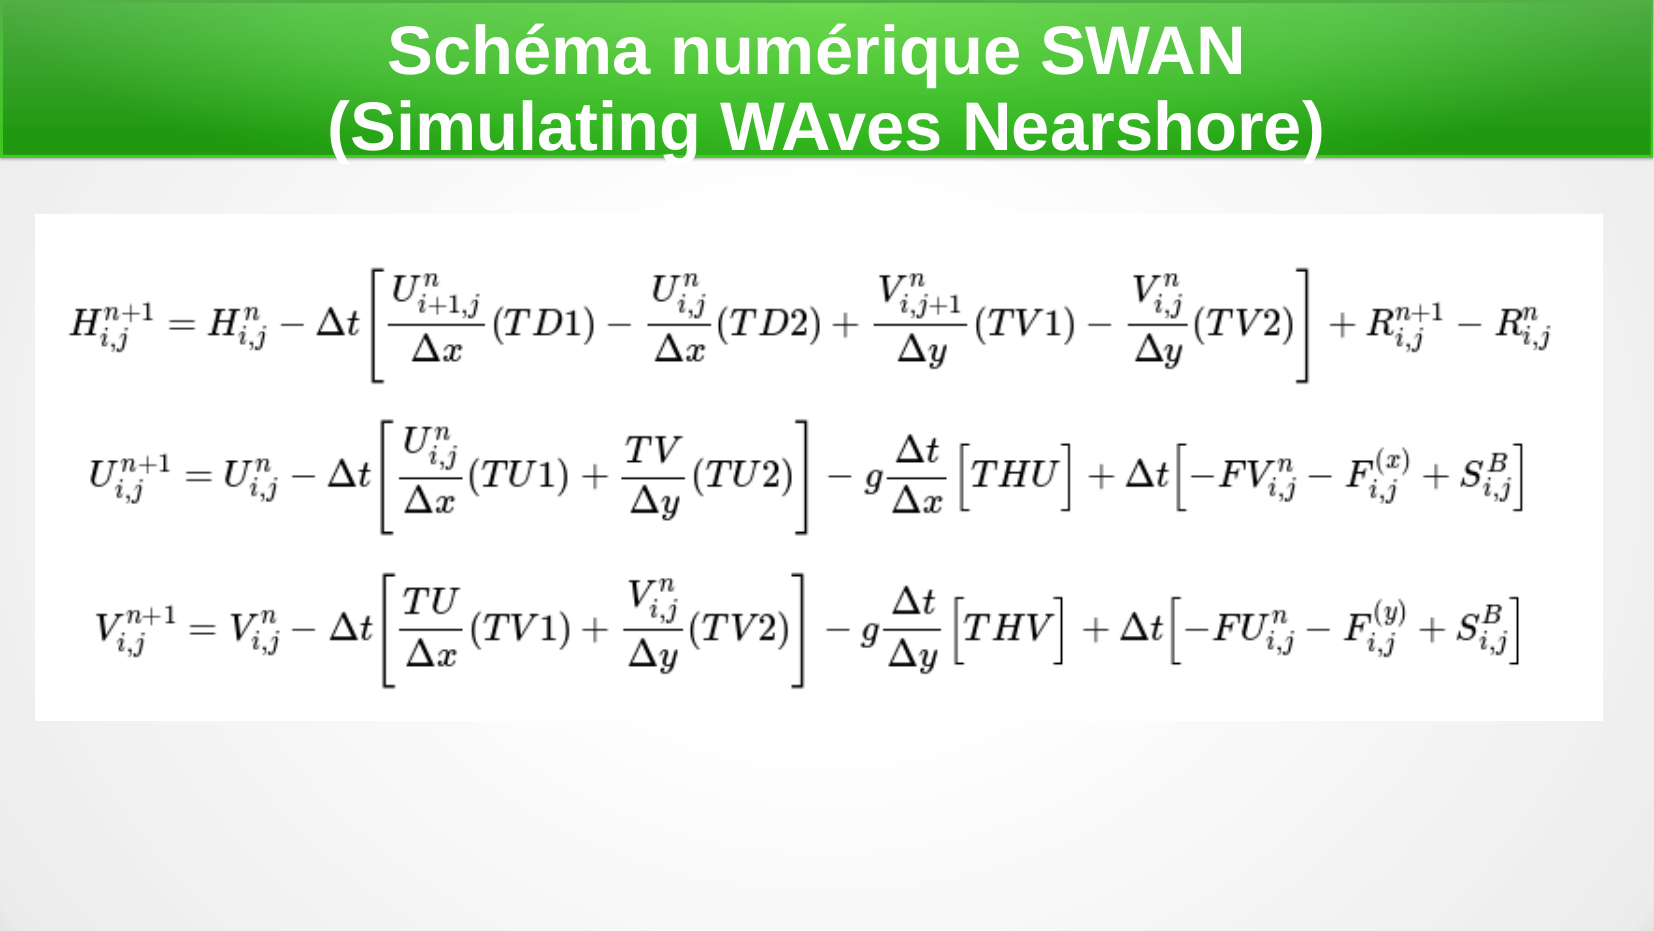

# Schéma numérique SWAN (Simulating WAves Nearshore)